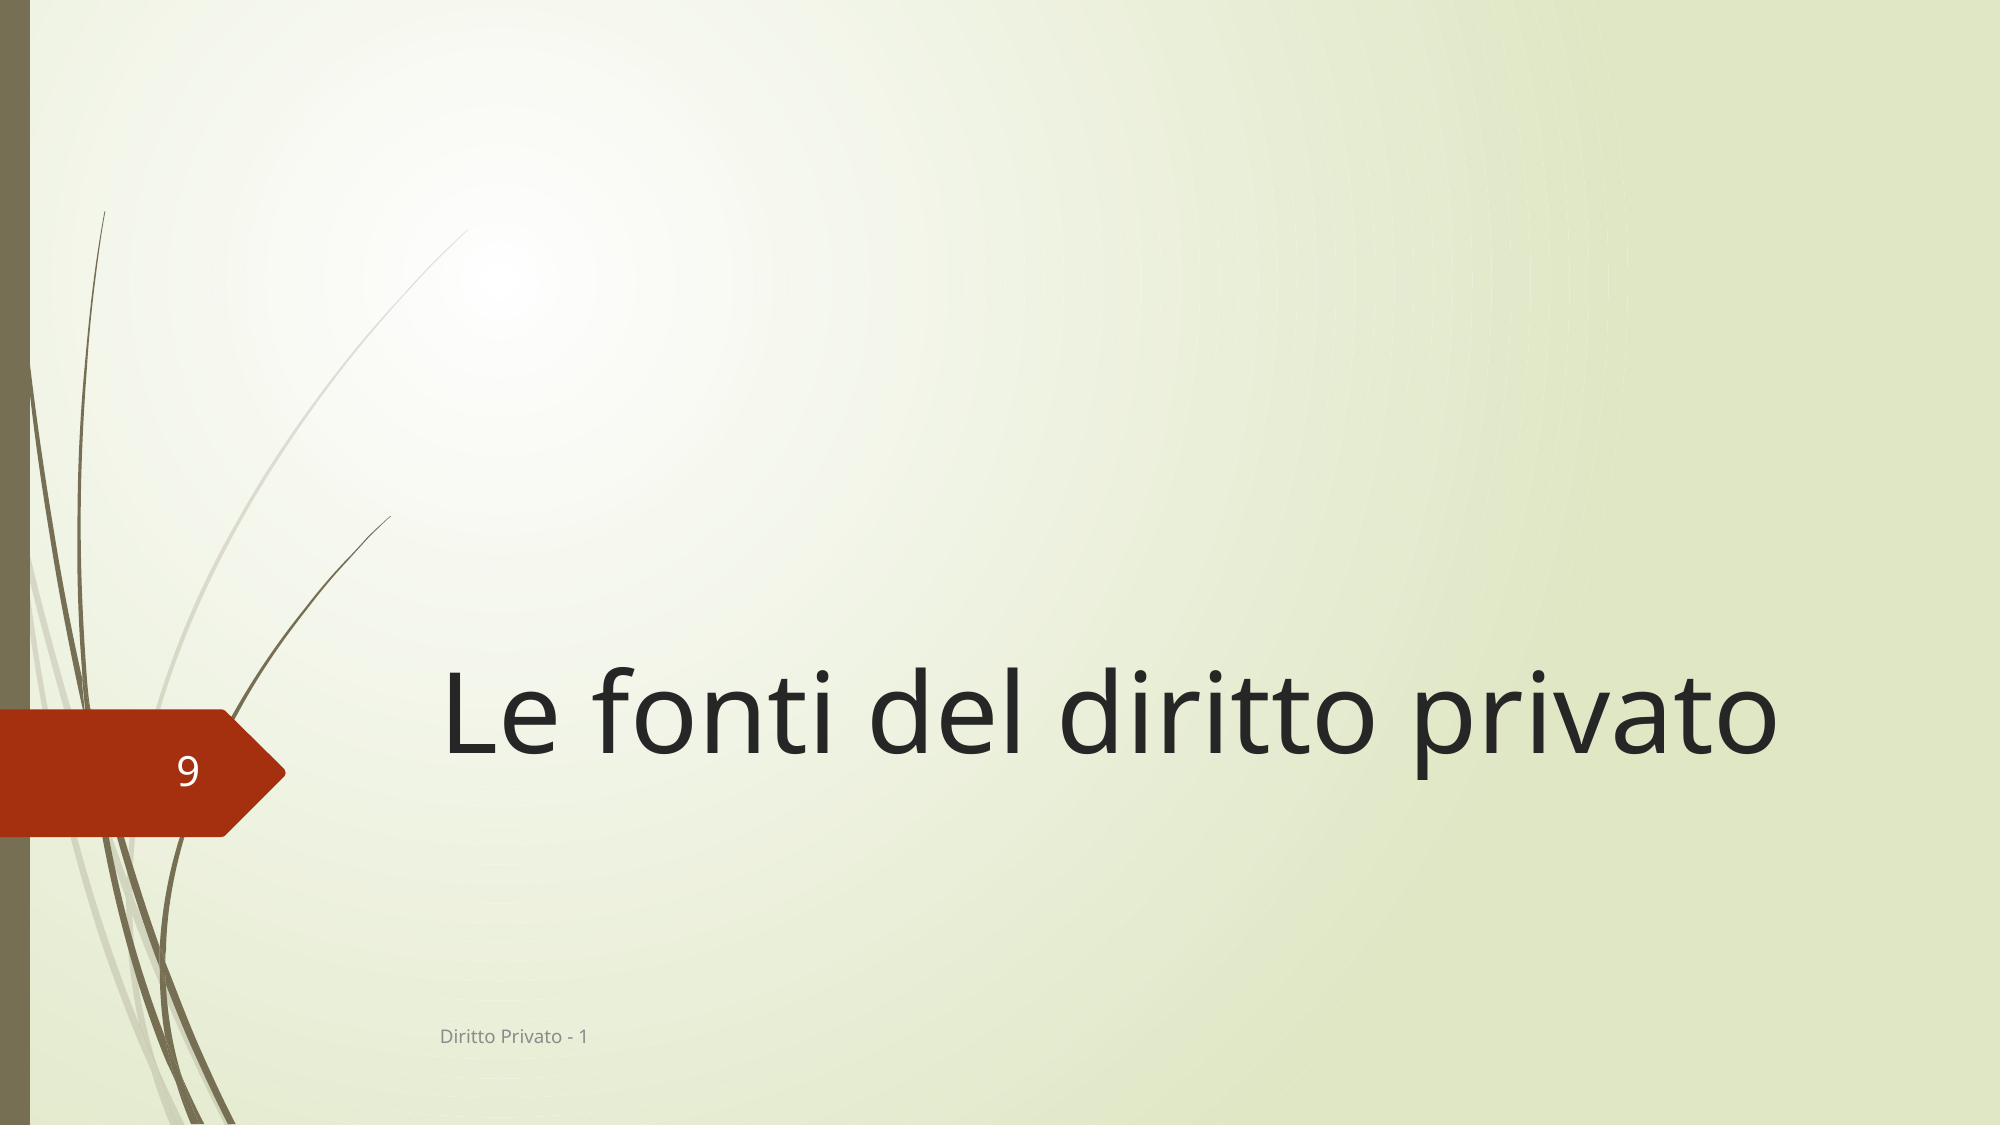

# Le fonti del diritto privato
Diritto Privato - 1